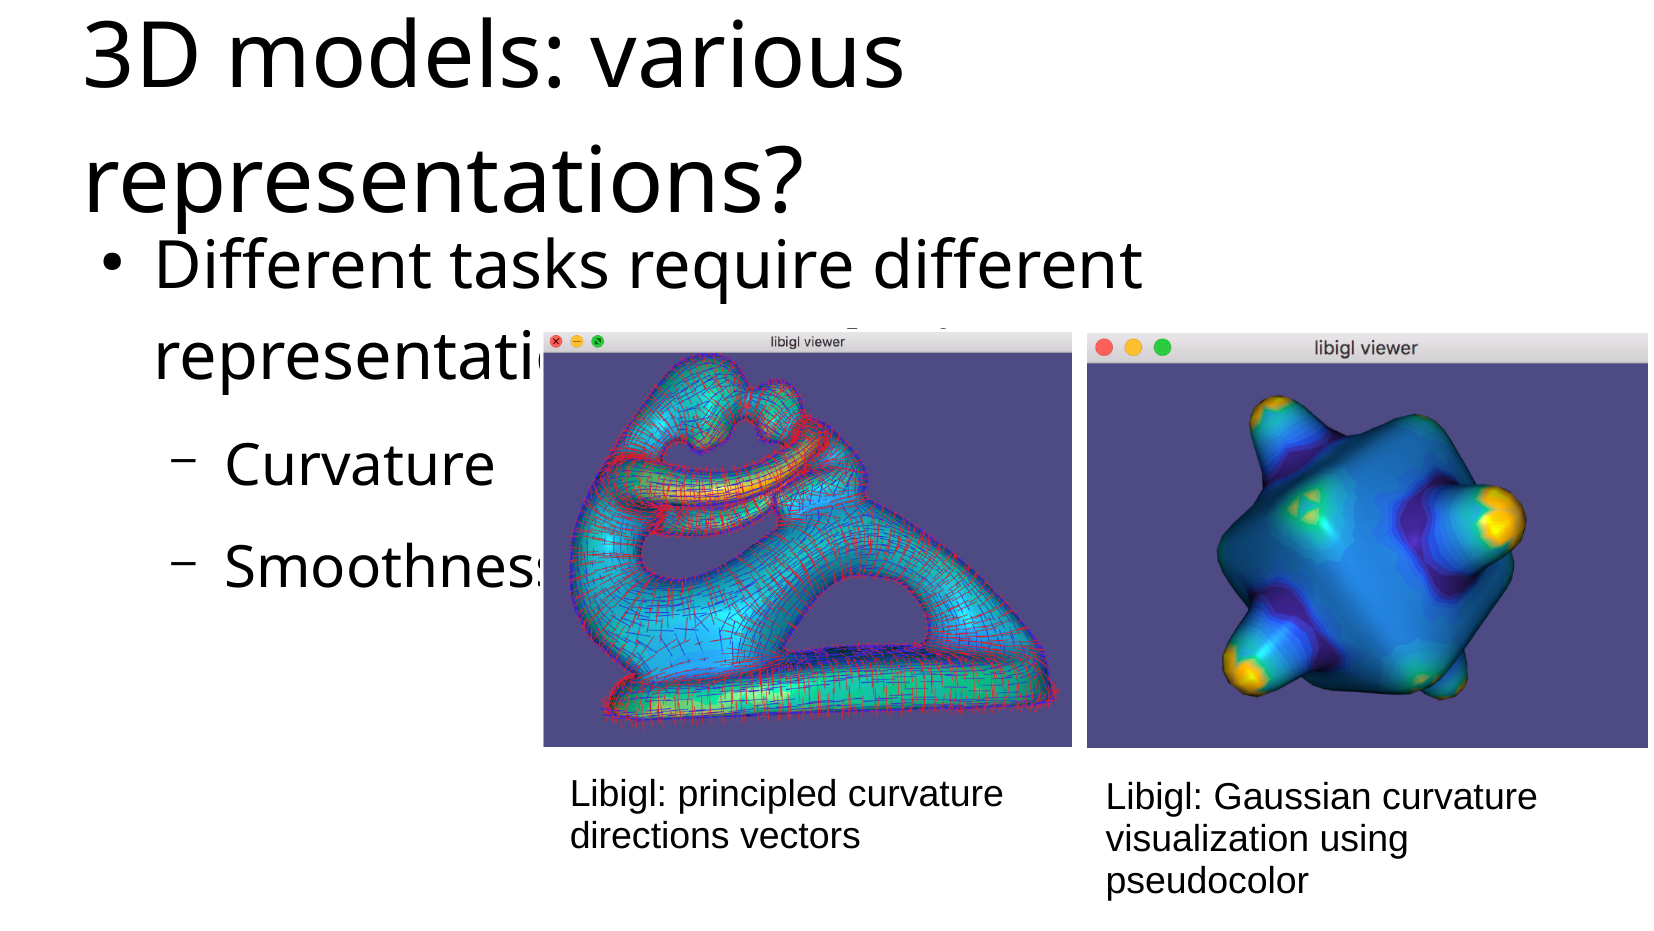

# 3D models: various representations?
Different tasks require different representations – analysis:
Curvature
Smoothness
Libigl: principled curvature directions vectors
Libigl: Gaussian curvature visualization using pseudocolor